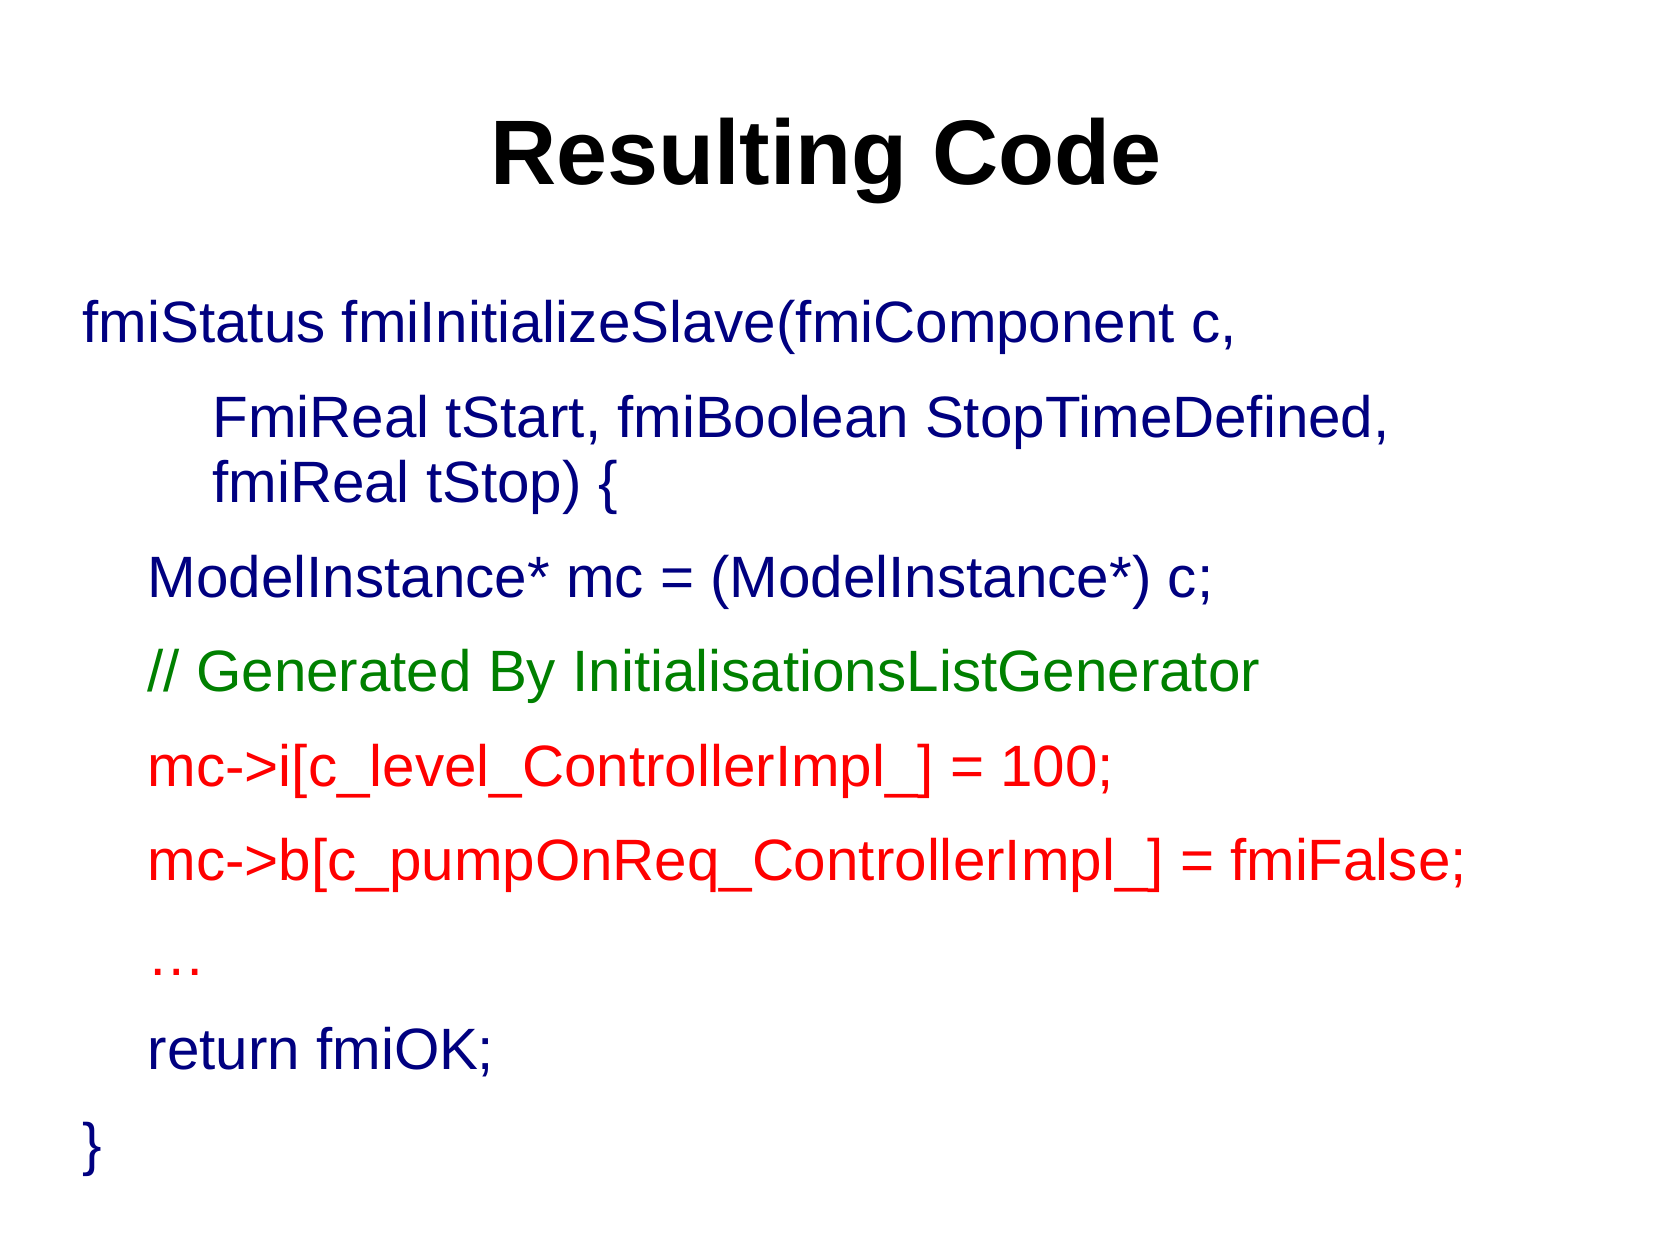

# Resulting Code
fmiStatus fmiInitializeSlave(fmiComponent c,
 FmiReal tStart, fmiBoolean StopTimeDefined, fmiReal tStop) {
 ModelInstance* mc = (ModelInstance*) c;
 // Generated By InitialisationsListGenerator
 mc->i[c_level_ControllerImpl_] = 100;
 mc->b[c_pumpOnReq_ControllerImpl_] = fmiFalse;
 …
 return fmiOK;
}